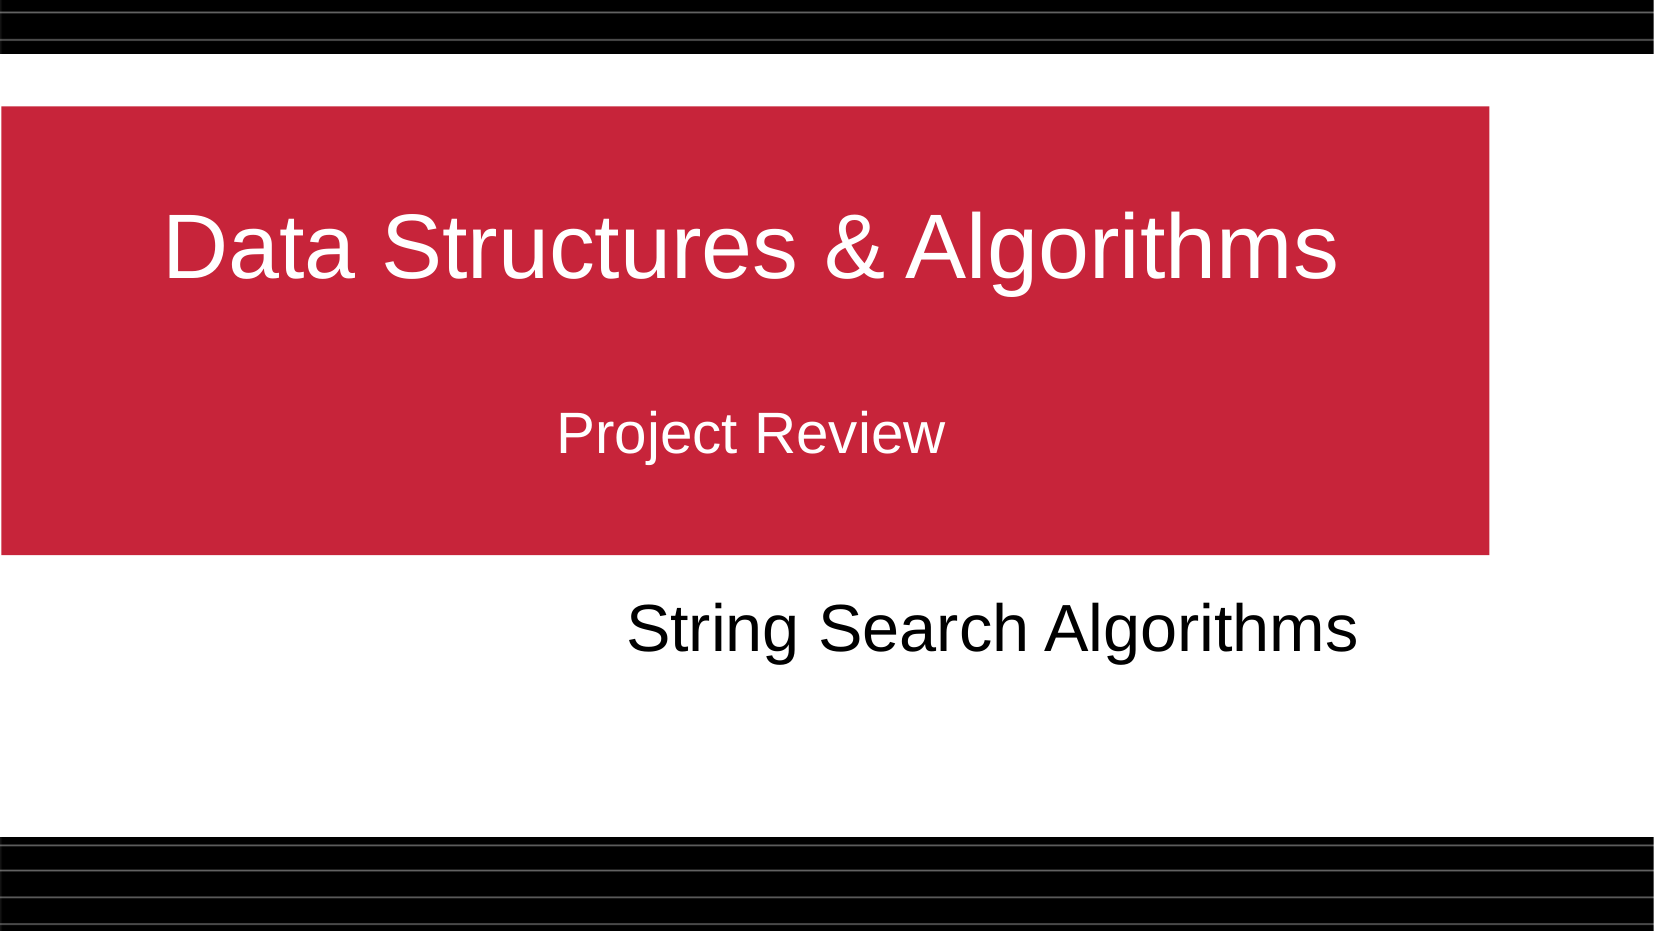

# Data Structures & Algorithms Project Review
String Search Algorithms